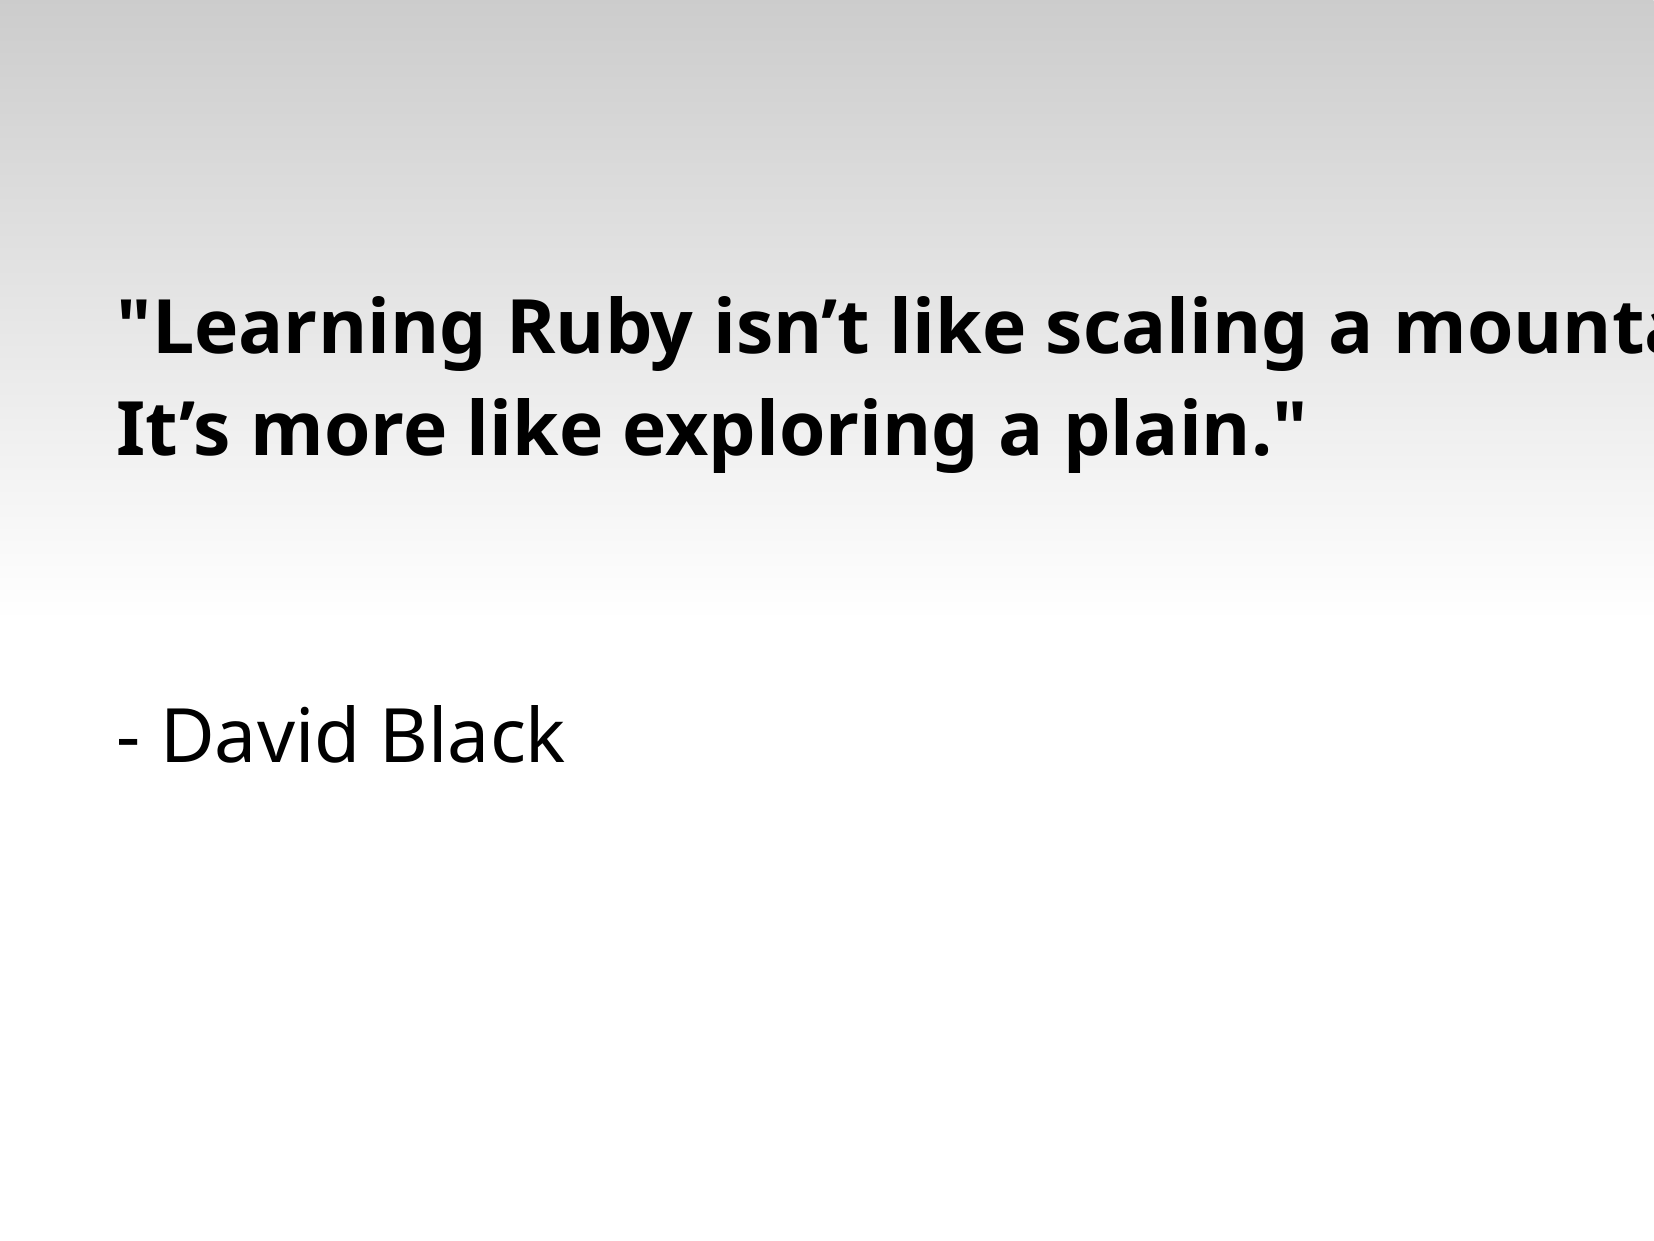

"Learning Ruby isn’t like scaling a mountain
It’s more like exploring a plain."
- David Black